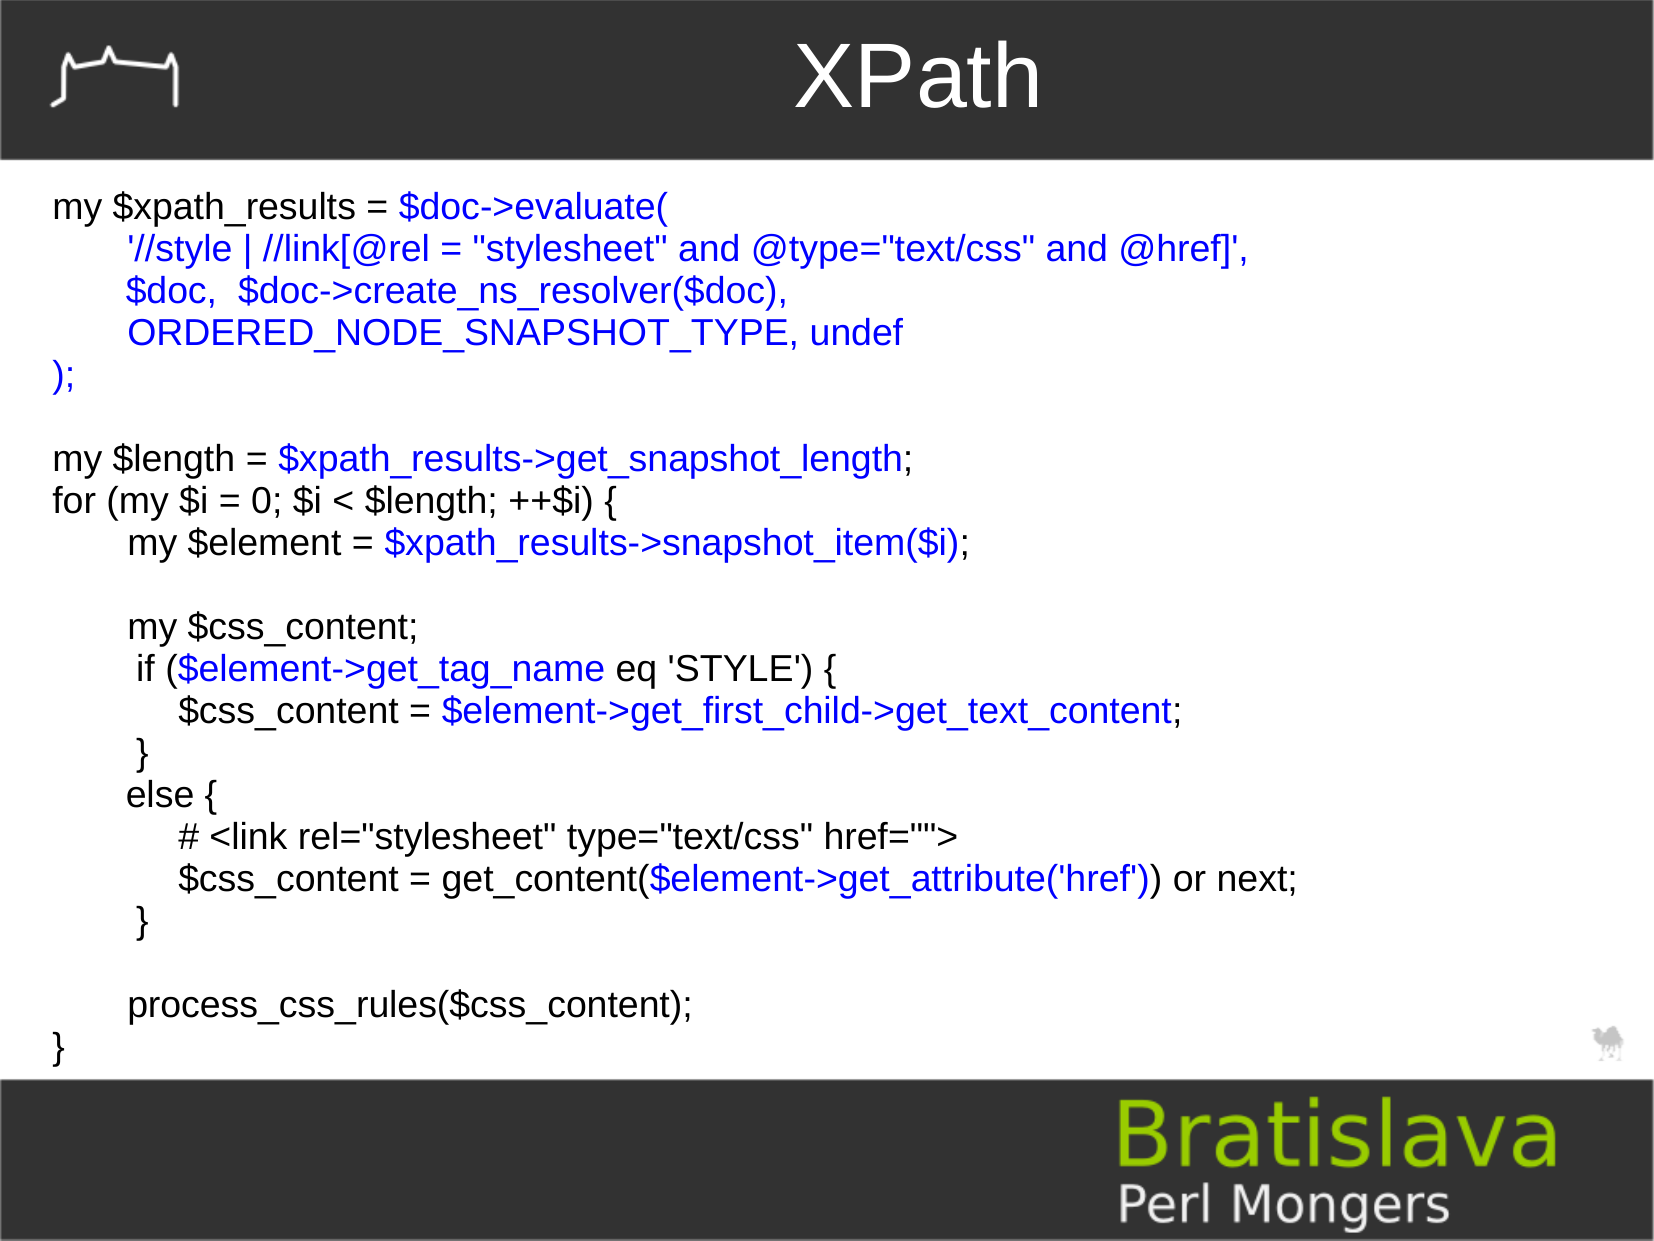

# XPath
my $xpath_results = $doc->evaluate(
	'//style | //link[@rel = "stylesheet" and @type="text/css" and @href]',
 $doc, $doc->create_ns_resolver($doc),
	ORDERED_NODE_SNAPSHOT_TYPE, undef
);
my $length = $xpath_results->get_snapshot_length;
for (my $i = 0; $i < $length; ++$i) {
	my $element = $xpath_results->snapshot_item($i);
	my $css_content;
 if ($element->get_tag_name eq 'STYLE') {
 $css_content = $element->get_first_child->get_text_content;
 }
 else {
 # <link rel="stylesheet" type="text/css" href="">
 $css_content = get_content($element->get_attribute('href')) or next;
 }
	process_css_rules($css_content);
}